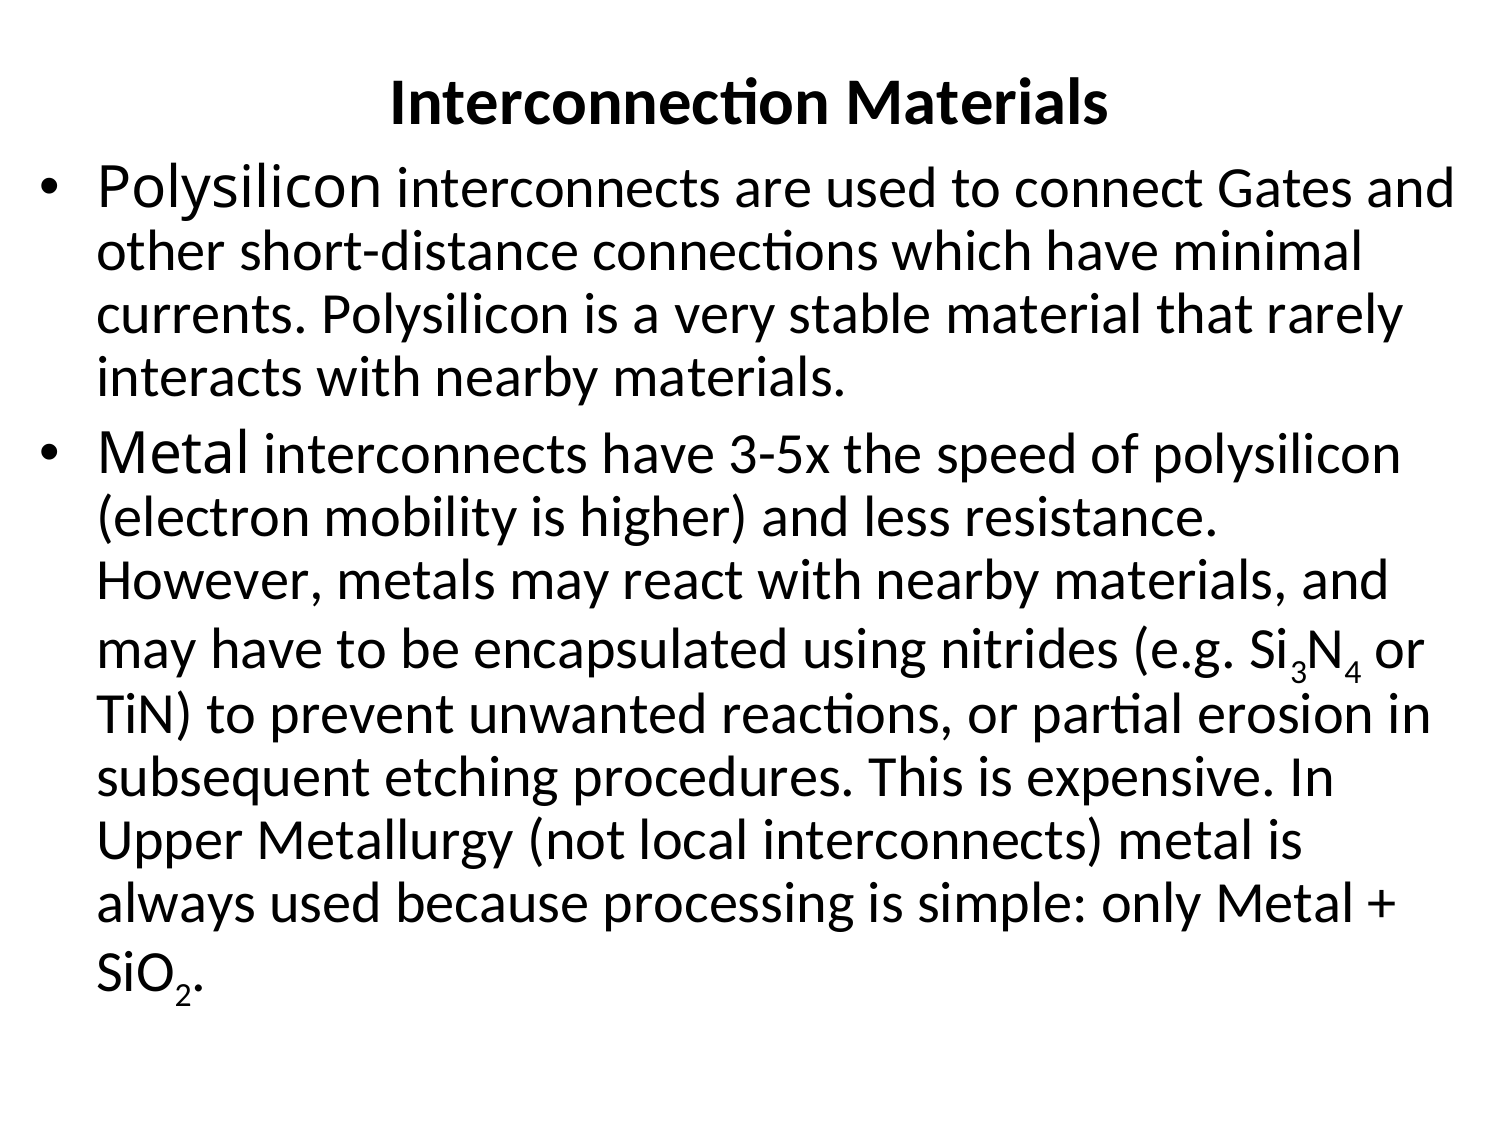

# Interconnection Materials
Polysilicon interconnects are used to connect Gates and other short-distance connections which have minimal currents. Polysilicon is a very stable material that rarely interacts with nearby materials.
Metal interconnects have 3-5x the speed of polysilicon (electron mobility is higher) and less resistance. However, metals may react with nearby materials, and may have to be encapsulated using nitrides (e.g. Si3N4 or TiN) to prevent unwanted reactions, or partial erosion in subsequent etching procedures. This is expensive. In Upper Metallurgy (not local interconnects) metal is always used because processing is simple: only Metal + SiO2.